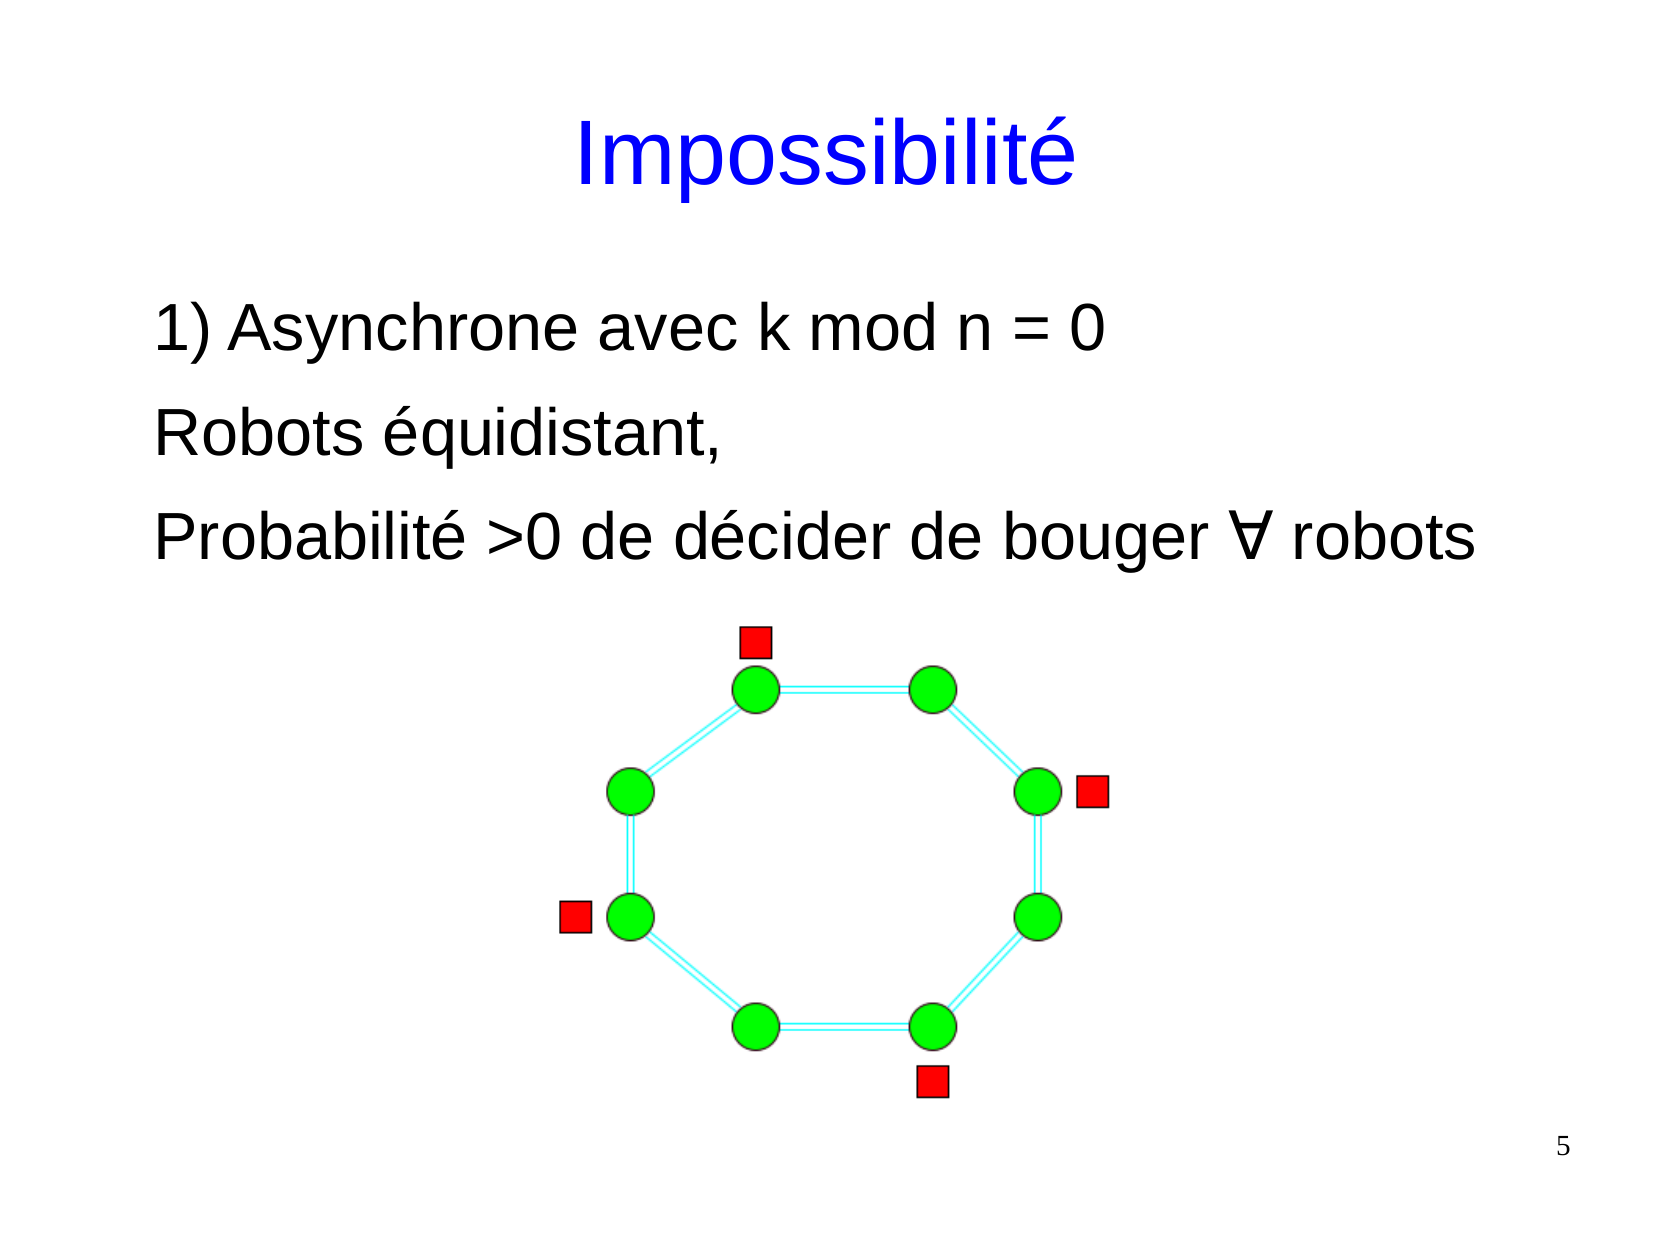

# Impossibilité
1) Asynchrone avec k mod n = 0
Robots équidistant,
Probabilité >0 de décider de bouger ∀ robots
5